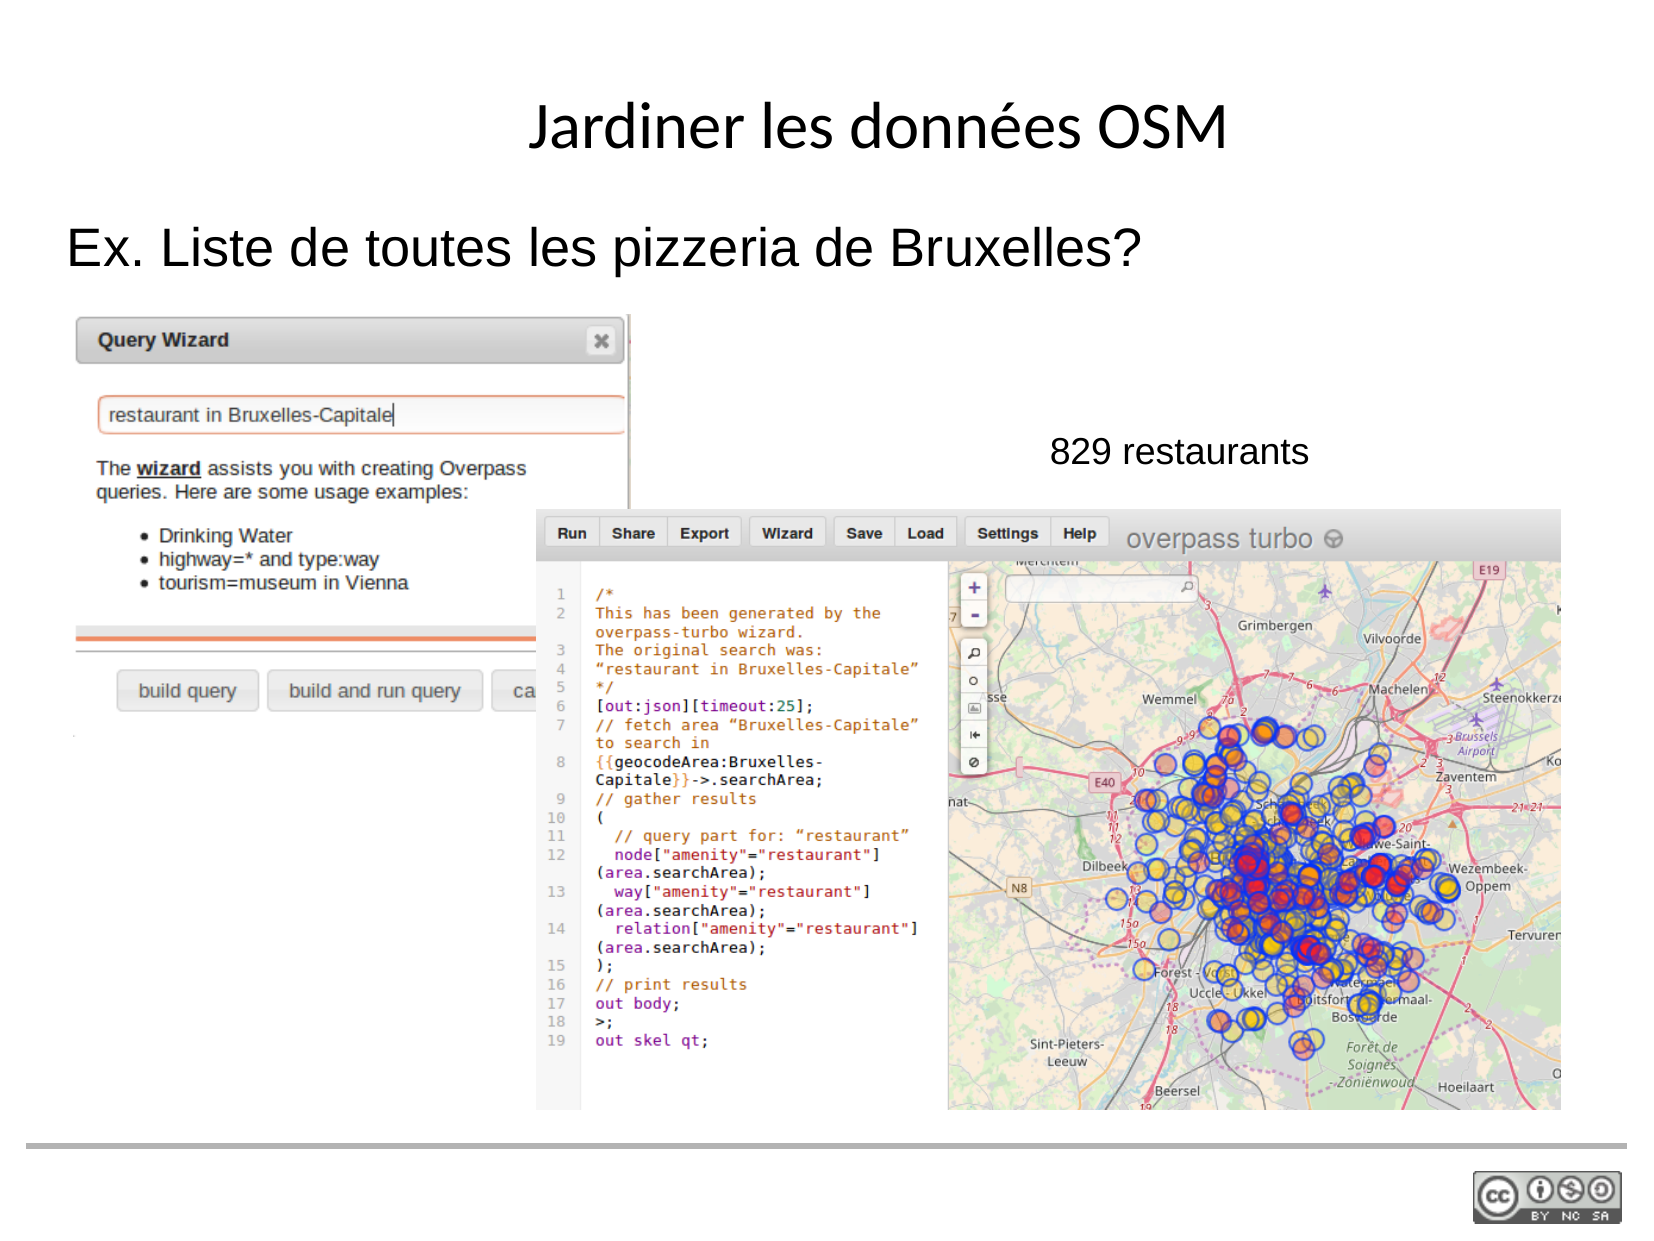

# Jardiner les données OSM
Ex. Liste de toutes les pizzeria de Bruxelles?
829 restaurants